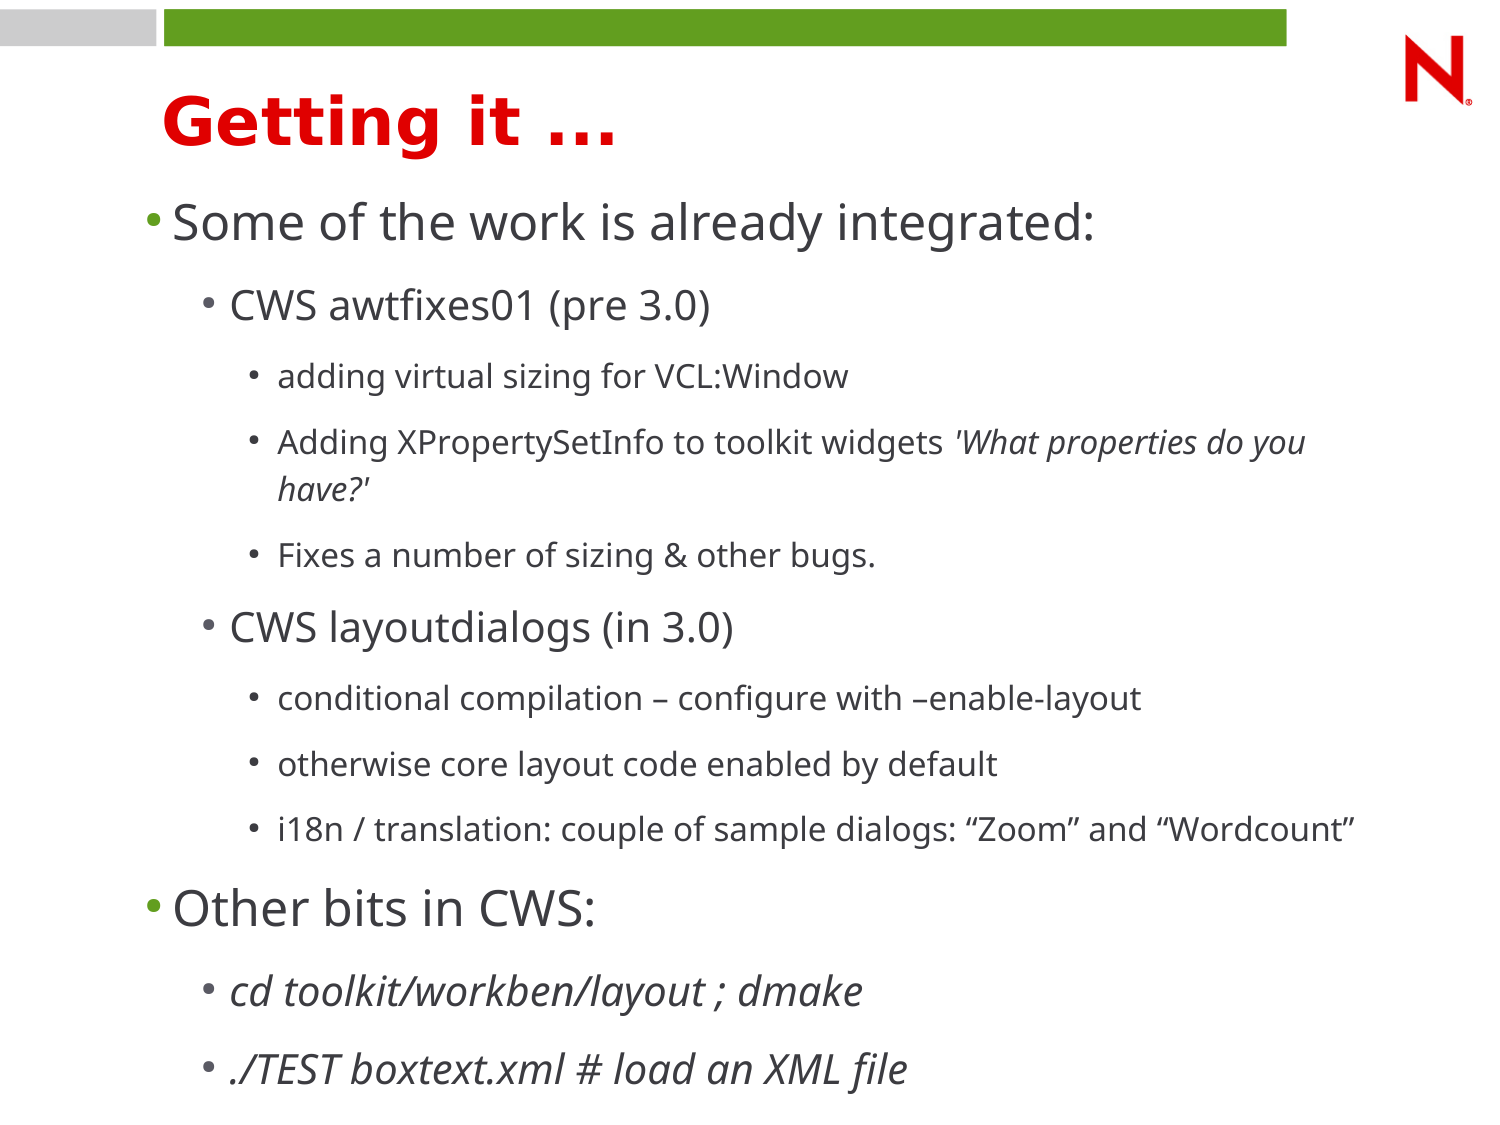

# Getting it ...
Some of the work is already integrated:
CWS awtfixes01 (pre 3.0)
adding virtual sizing for VCL:Window
Adding XPropertySetInfo to toolkit widgets 'What properties do you have?'
Fixes a number of sizing & other bugs.
CWS layoutdialogs (in 3.0)
conditional compilation – configure with –enable-layout
otherwise core layout code enabled by default
i18n / translation: couple of sample dialogs: “Zoom” and “Wordcount”
Other bits in CWS:
cd toolkit/workben/layout ; dmake
./TEST boxtext.xml # load an XML file
./TEST –test # zoom dialog
./TEST –editor foo.xml # basic dialog editor ...